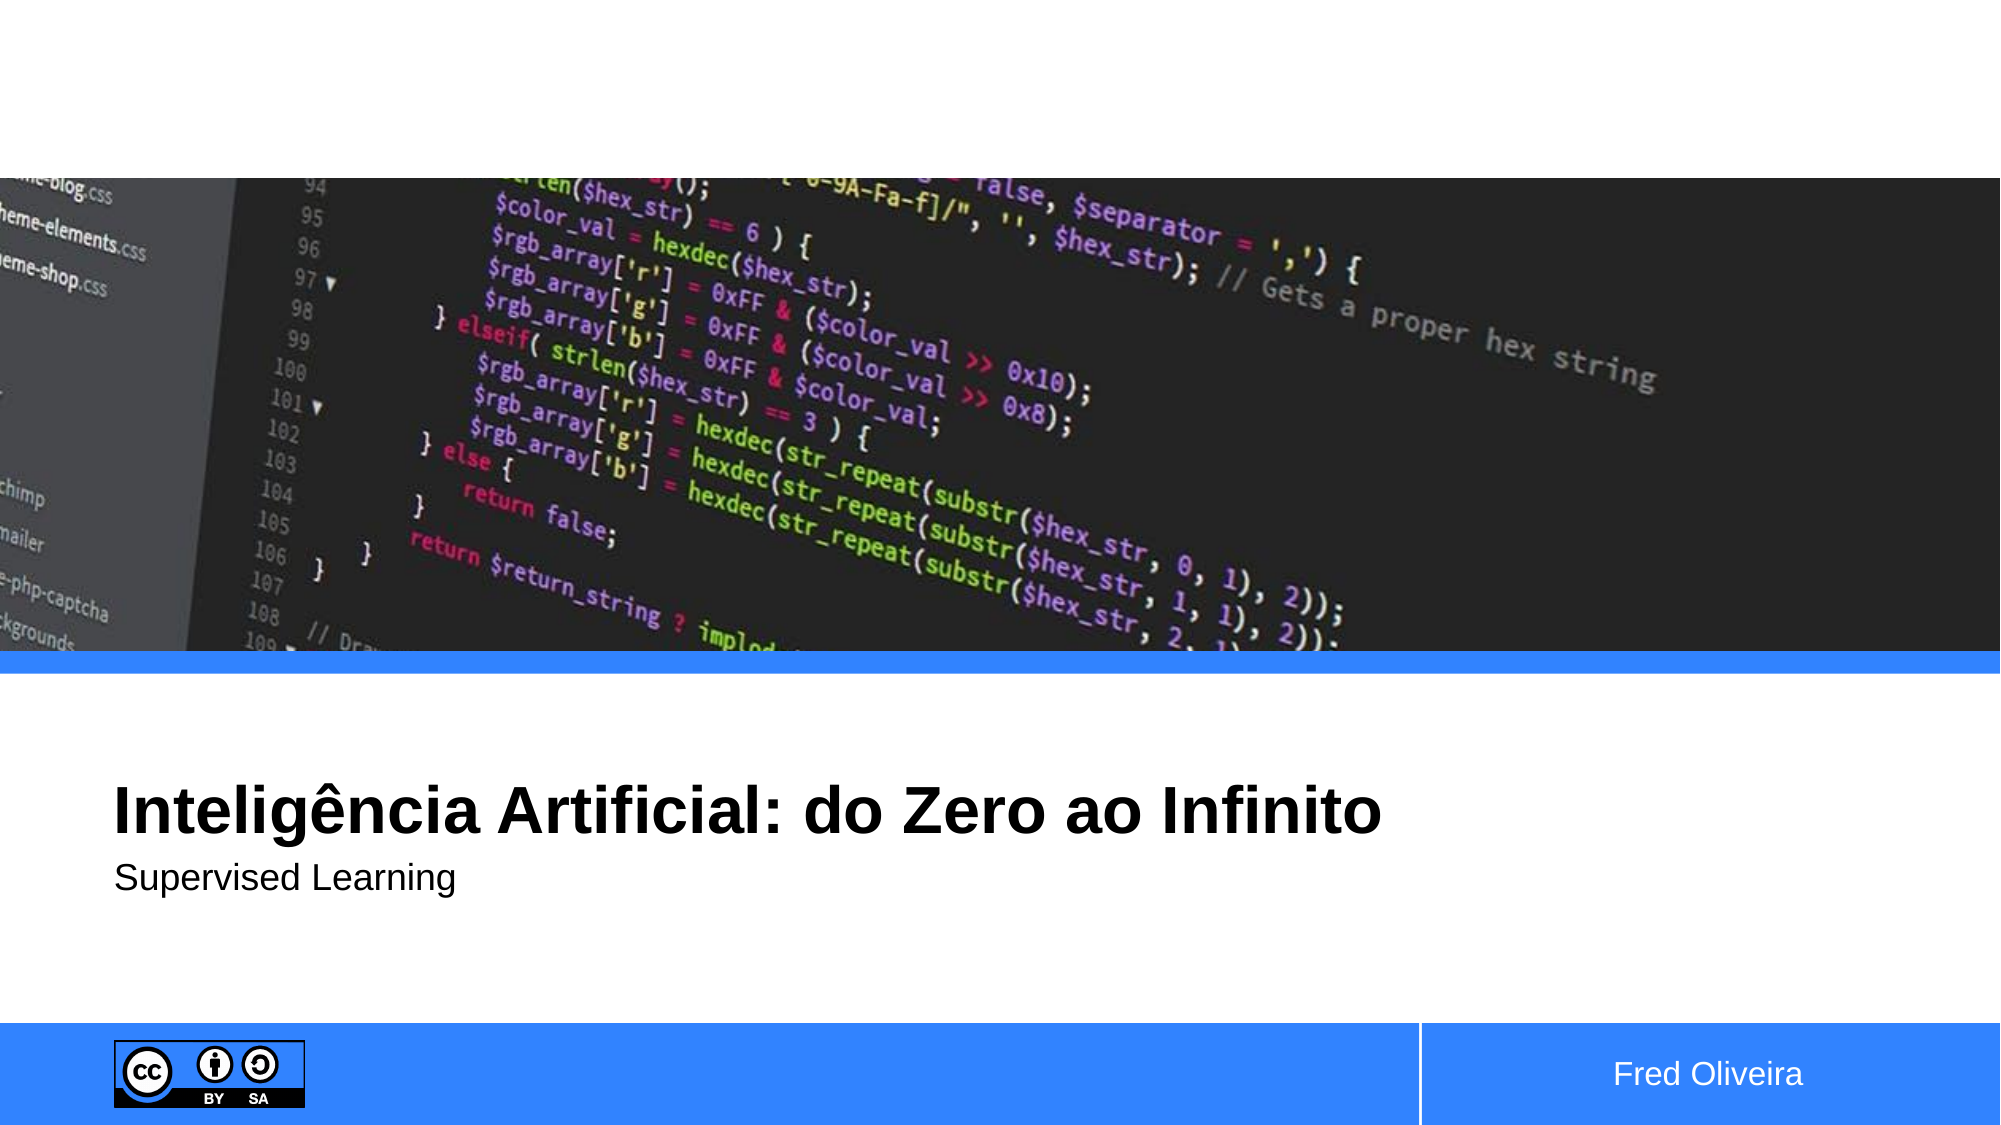

# Inteligência Artificial: do Zero ao Infinito
Supervised Learning
Fred Oliveira